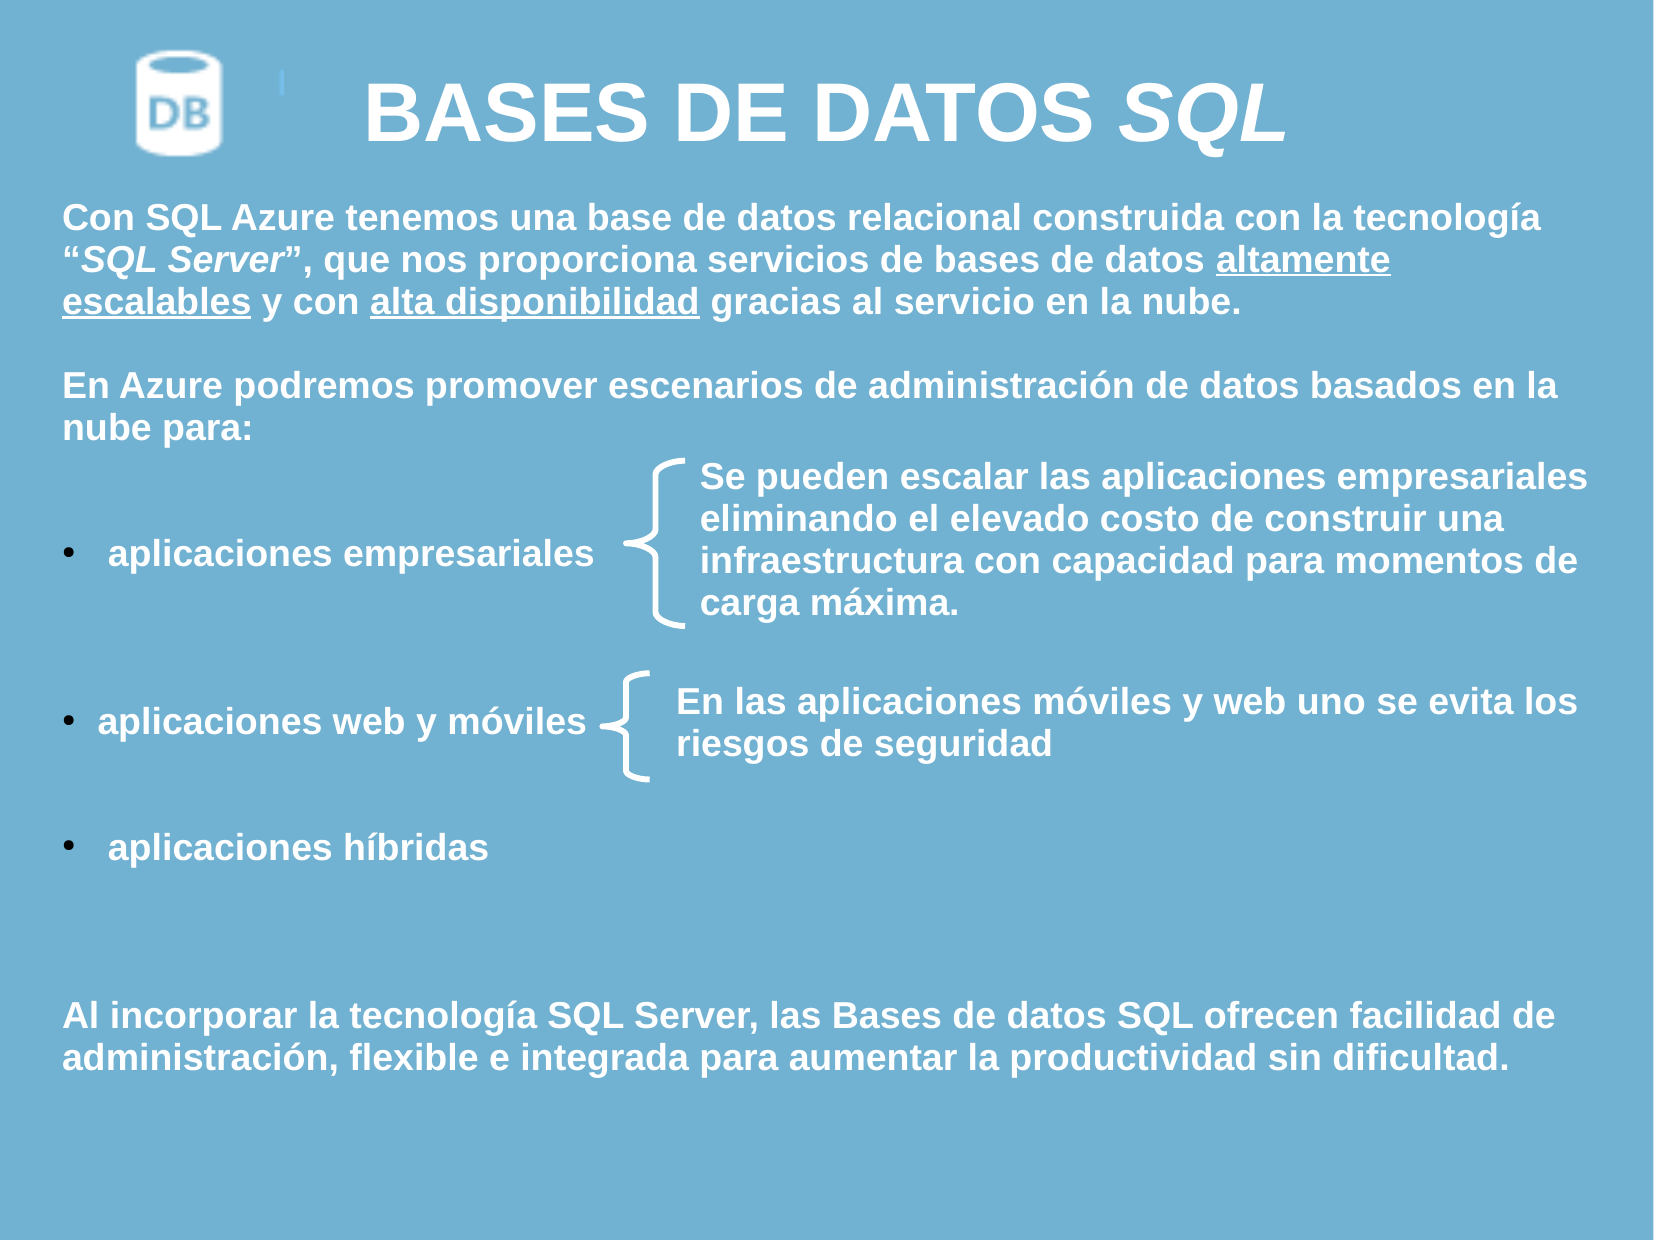

BASES DE DATOS SQL
Con SQL Azure tenemos una base de datos relacional construida con la tecnología “SQL Server”, que nos proporciona servicios de bases de datos altamente escalables y con alta disponibilidad gracias al servicio en la nube.
En Azure podremos promover escenarios de administración de datos basados en la nube para:
 aplicaciones empresariales
aplicaciones web y móviles
 aplicaciones híbridas
Al incorporar la tecnología SQL Server, las Bases de datos SQL ofrecen facilidad de
administración, flexible e integrada para aumentar la productividad sin dificultad.
Se pueden escalar las aplicaciones empresariales eliminando el elevado costo de construir una infraestructura con capacidad para momentos de carga máxima.
En las aplicaciones móviles y web uno se evita los riesgos de seguridad